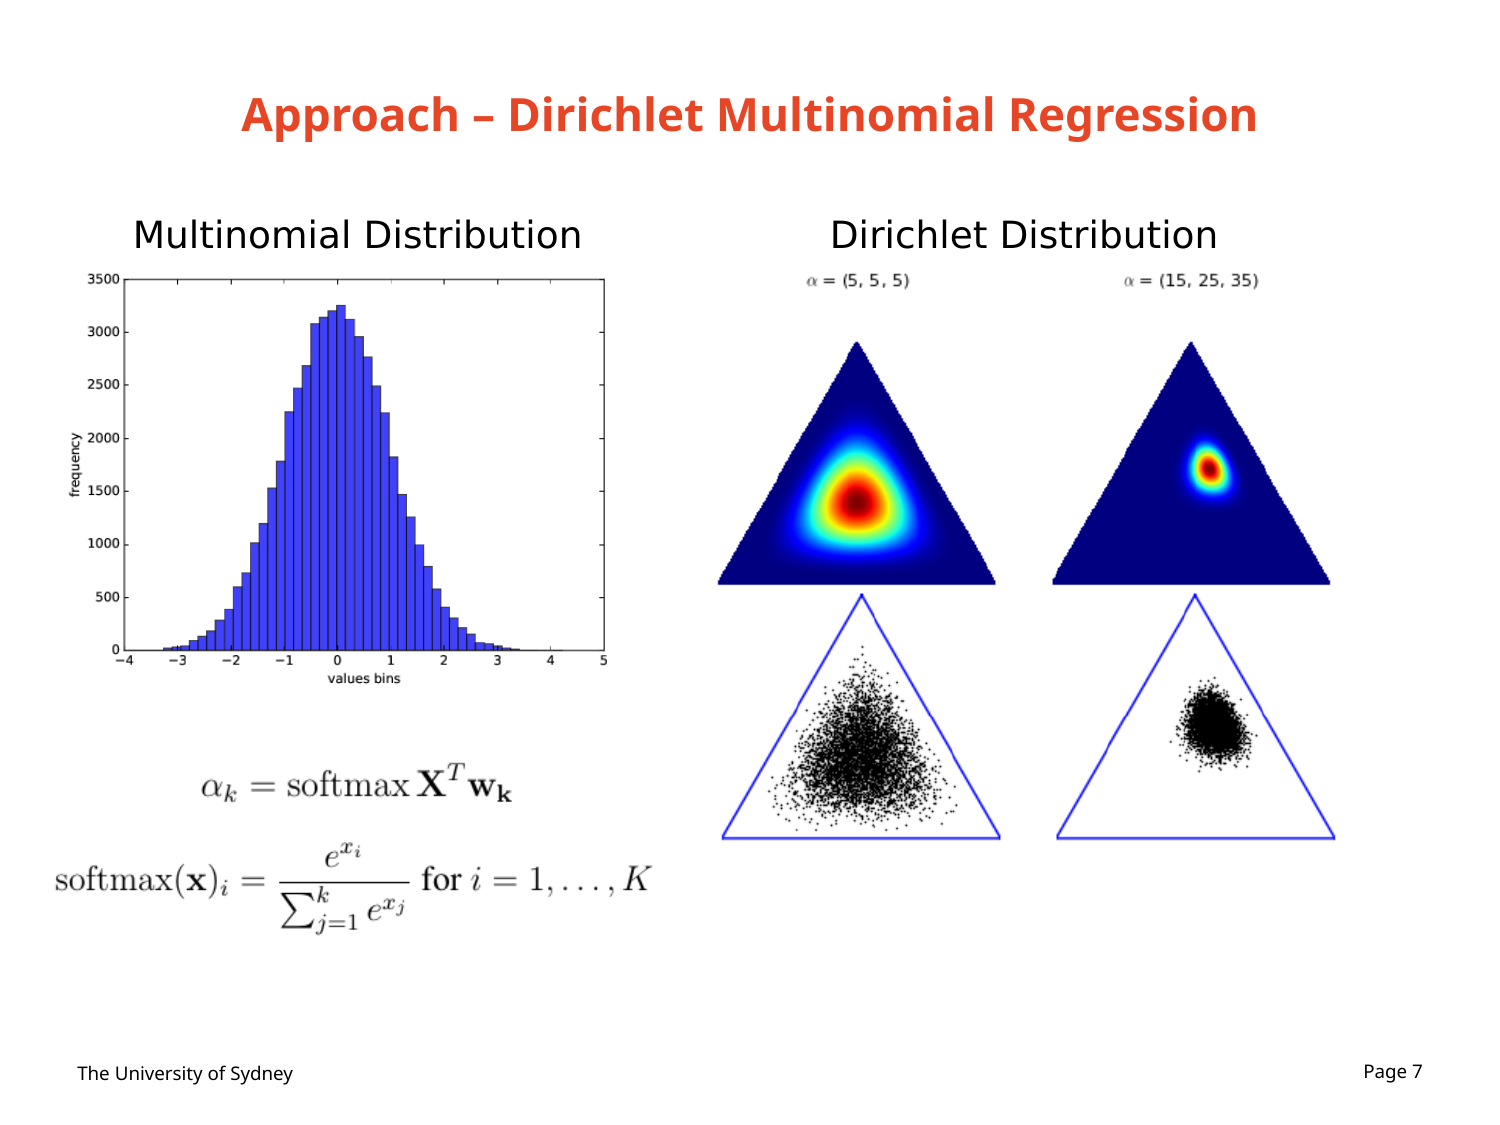

# Approach – Dirichlet Multinomial Regression
Multinomial Distribution
Dirichlet Distribution